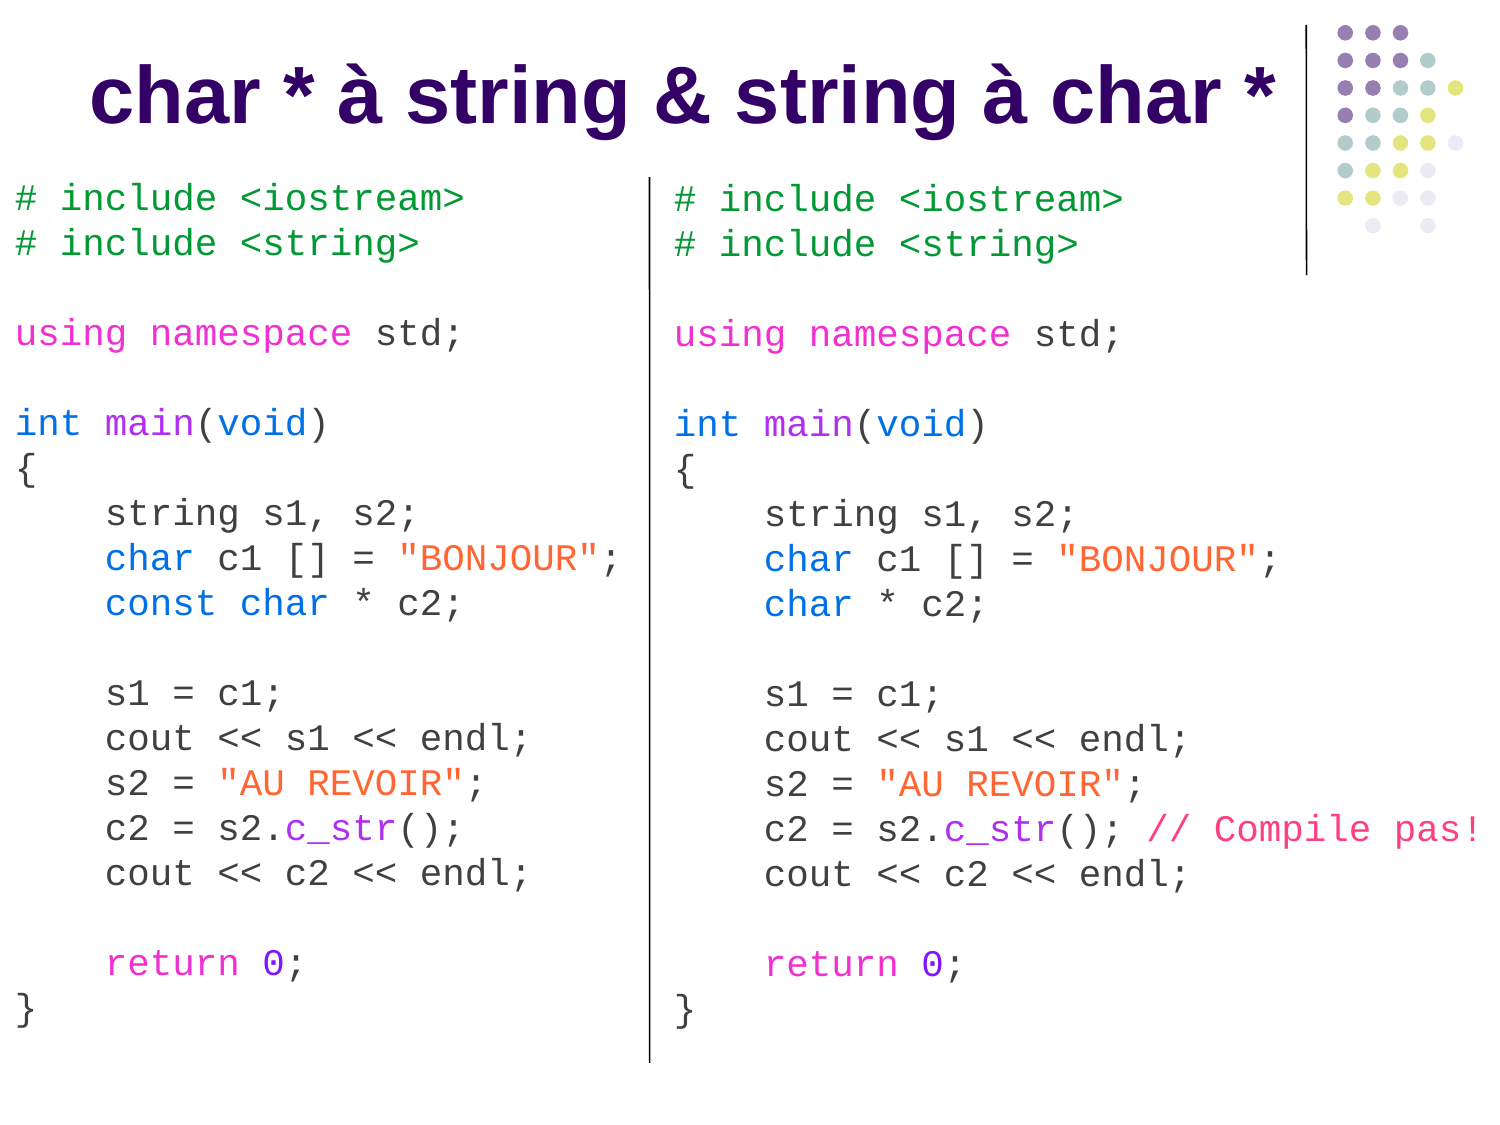

char * à string & string à char *
# include <iostream>
# include <string>
using namespace std;
int main(void)
{
 string s1, s2;
 char c1 [] = "BONJOUR";
 const char * c2;
 s1 = c1;
 cout << s1 << endl;
 s2 = "AU REVOIR";
 c2 = s2.c_str();
 cout << c2 << endl;
 return 0;
}
# include <iostream>
# include <string>
using namespace std;
int main(void)
{
 string s1, s2;
 char c1 [] = "BONJOUR";
 char * c2;
 s1 = c1;
 cout << s1 << endl;
 s2 = "AU REVOIR";
 c2 = s2.c_str(); // Compile pas!
 cout << c2 << endl;
 return 0;
}
#